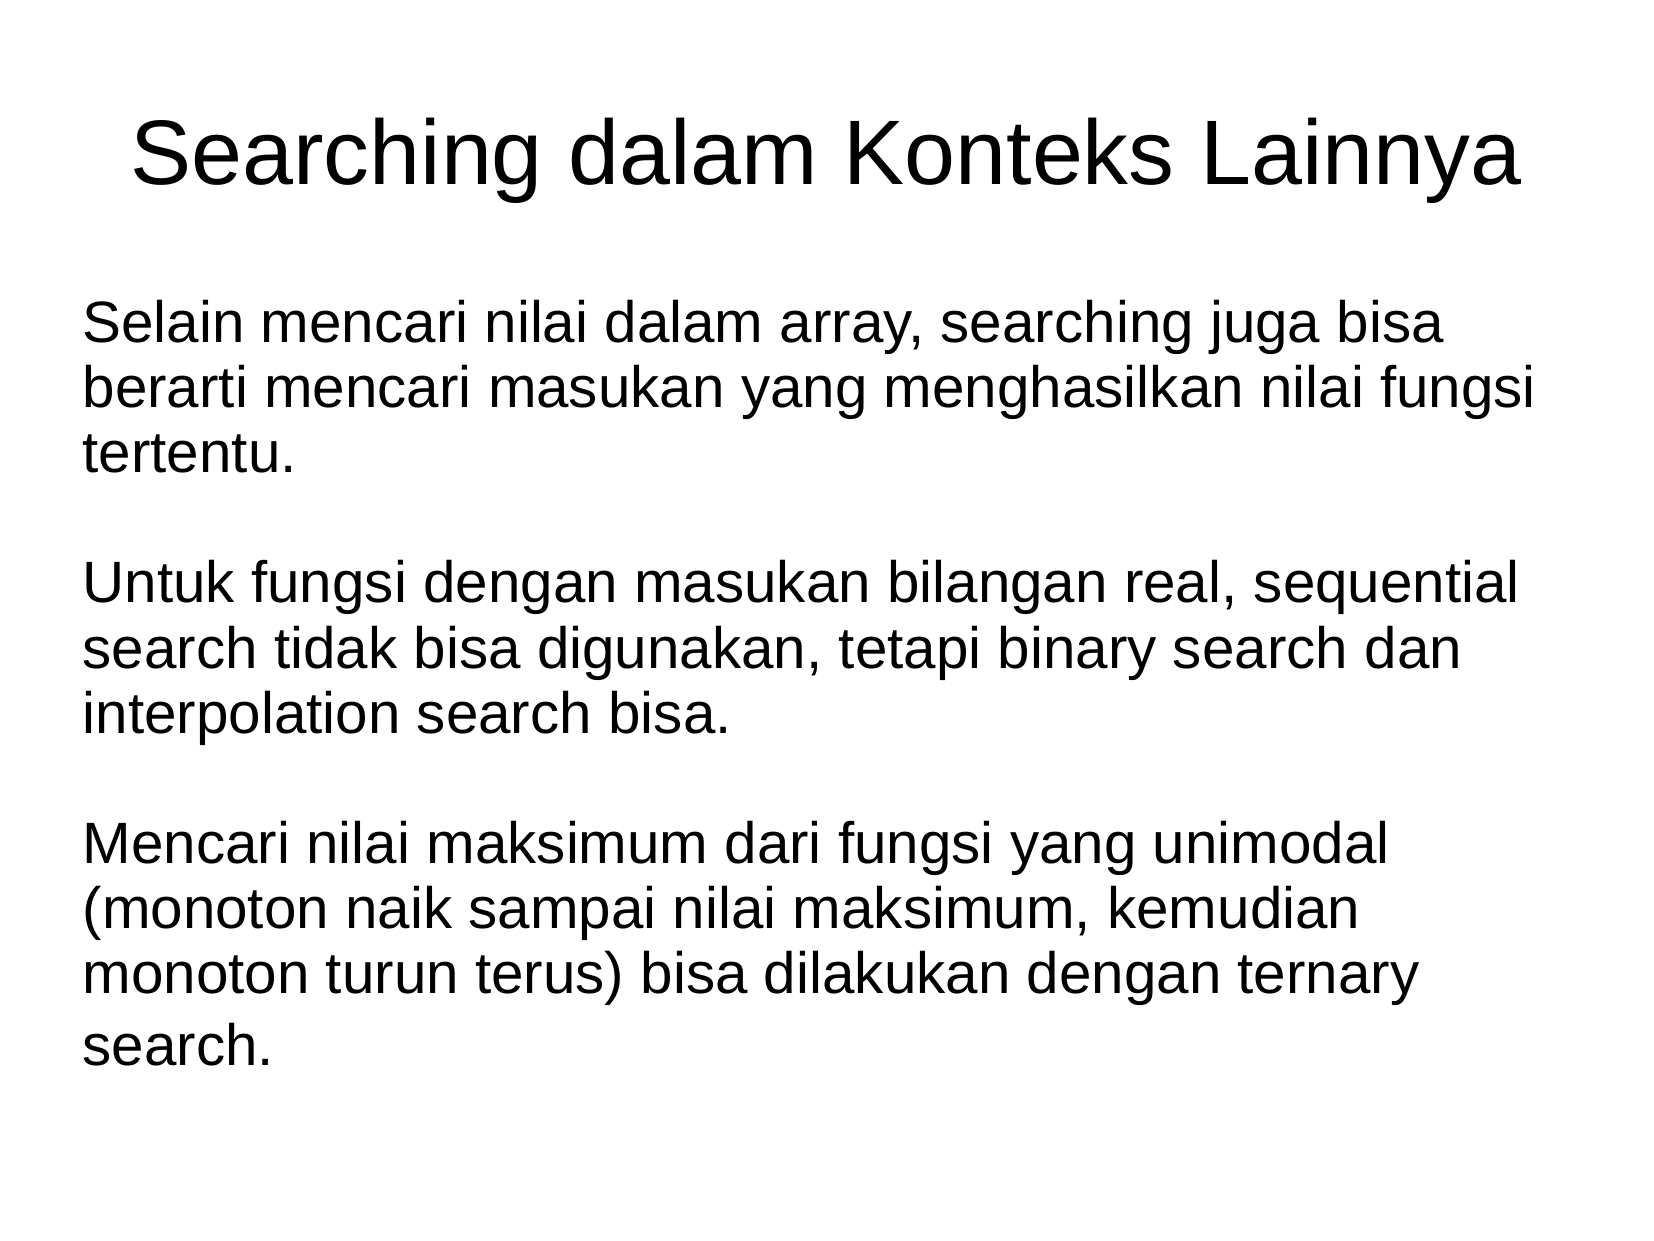

# Searching dalam Konteks Lainnya
Selain mencari nilai dalam array, searching juga bisa berarti mencari masukan yang menghasilkan nilai fungsi tertentu.
Untuk fungsi dengan masukan bilangan real, sequential search tidak bisa digunakan, tetapi binary search dan interpolation search bisa.
Mencari nilai maksimum dari fungsi yang unimodal (monoton naik sampai nilai maksimum, kemudian monoton turun terus) bisa dilakukan dengan ternary search.